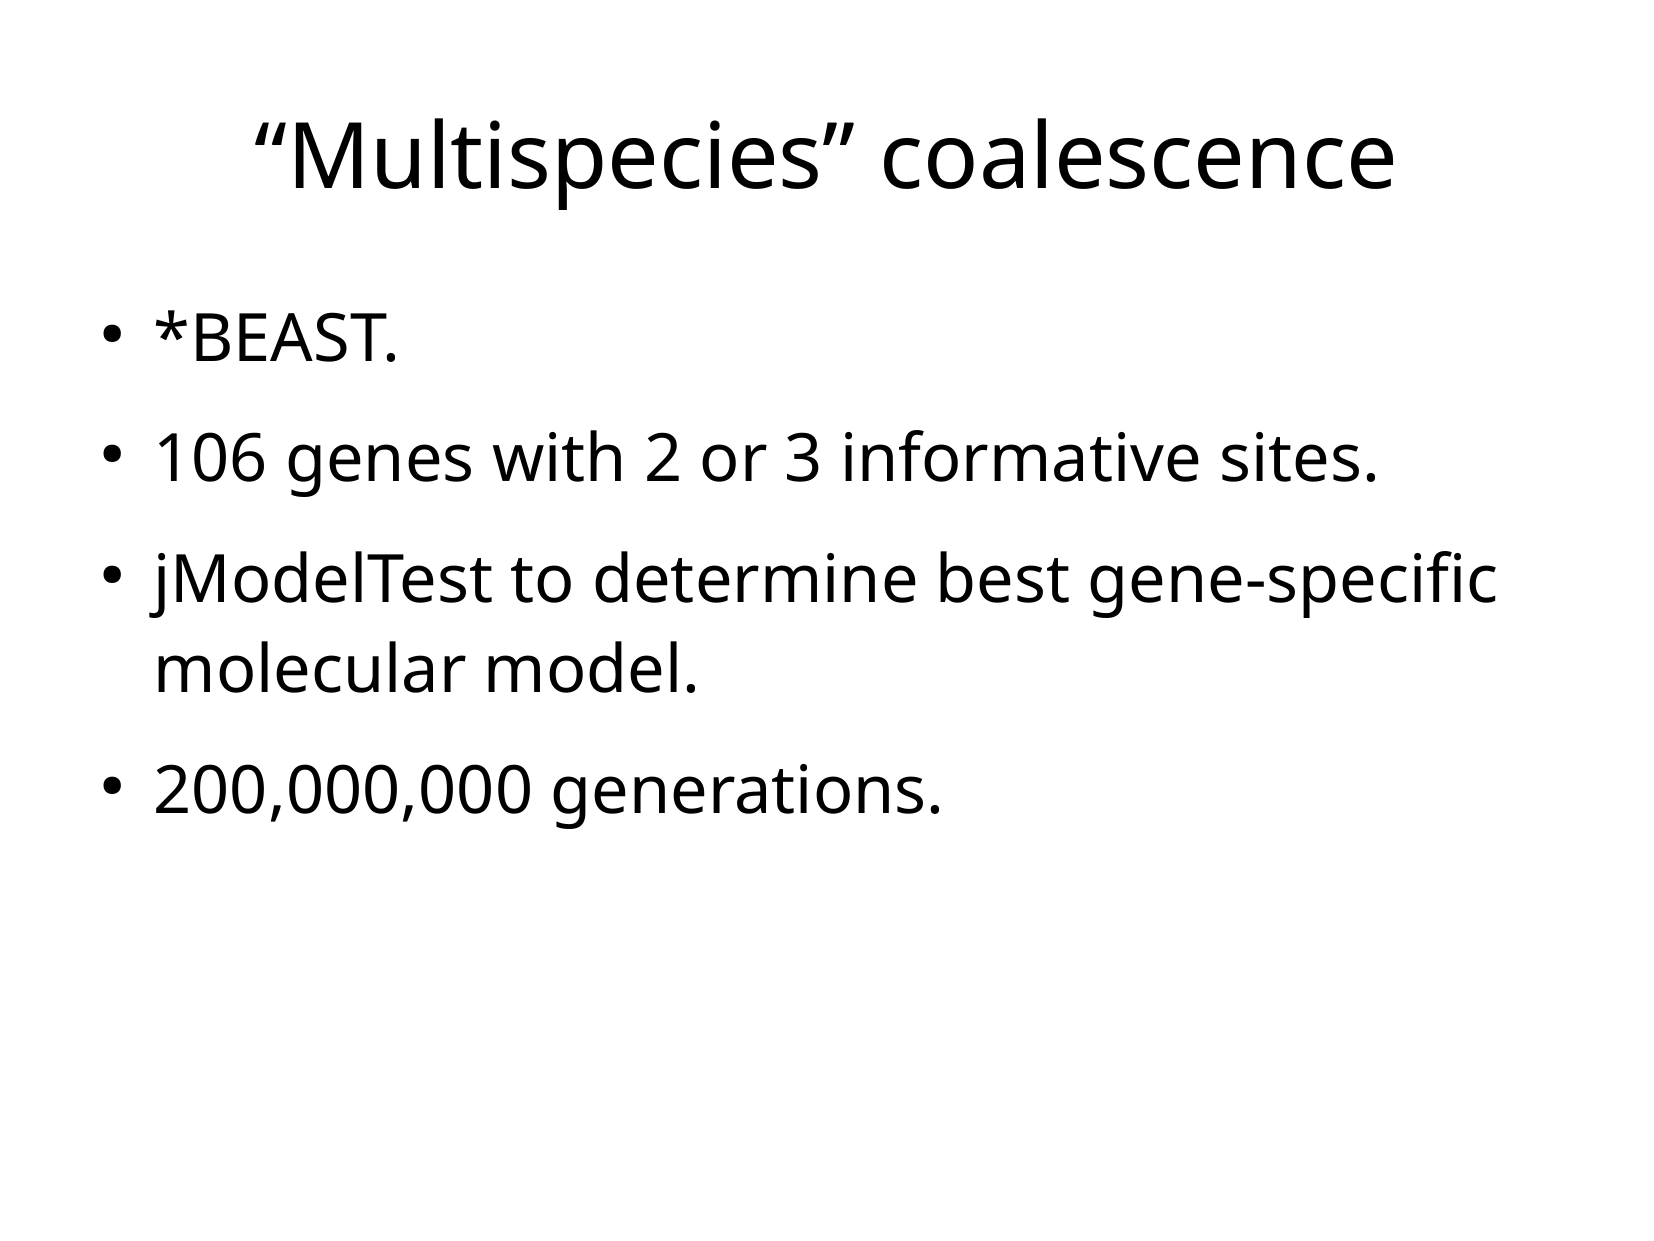

# “Multispecies” coalescence
*BEAST.
106 genes with 2 or 3 informative sites.
jModelTest to determine best gene-specific molecular model.
200,000,000 generations.